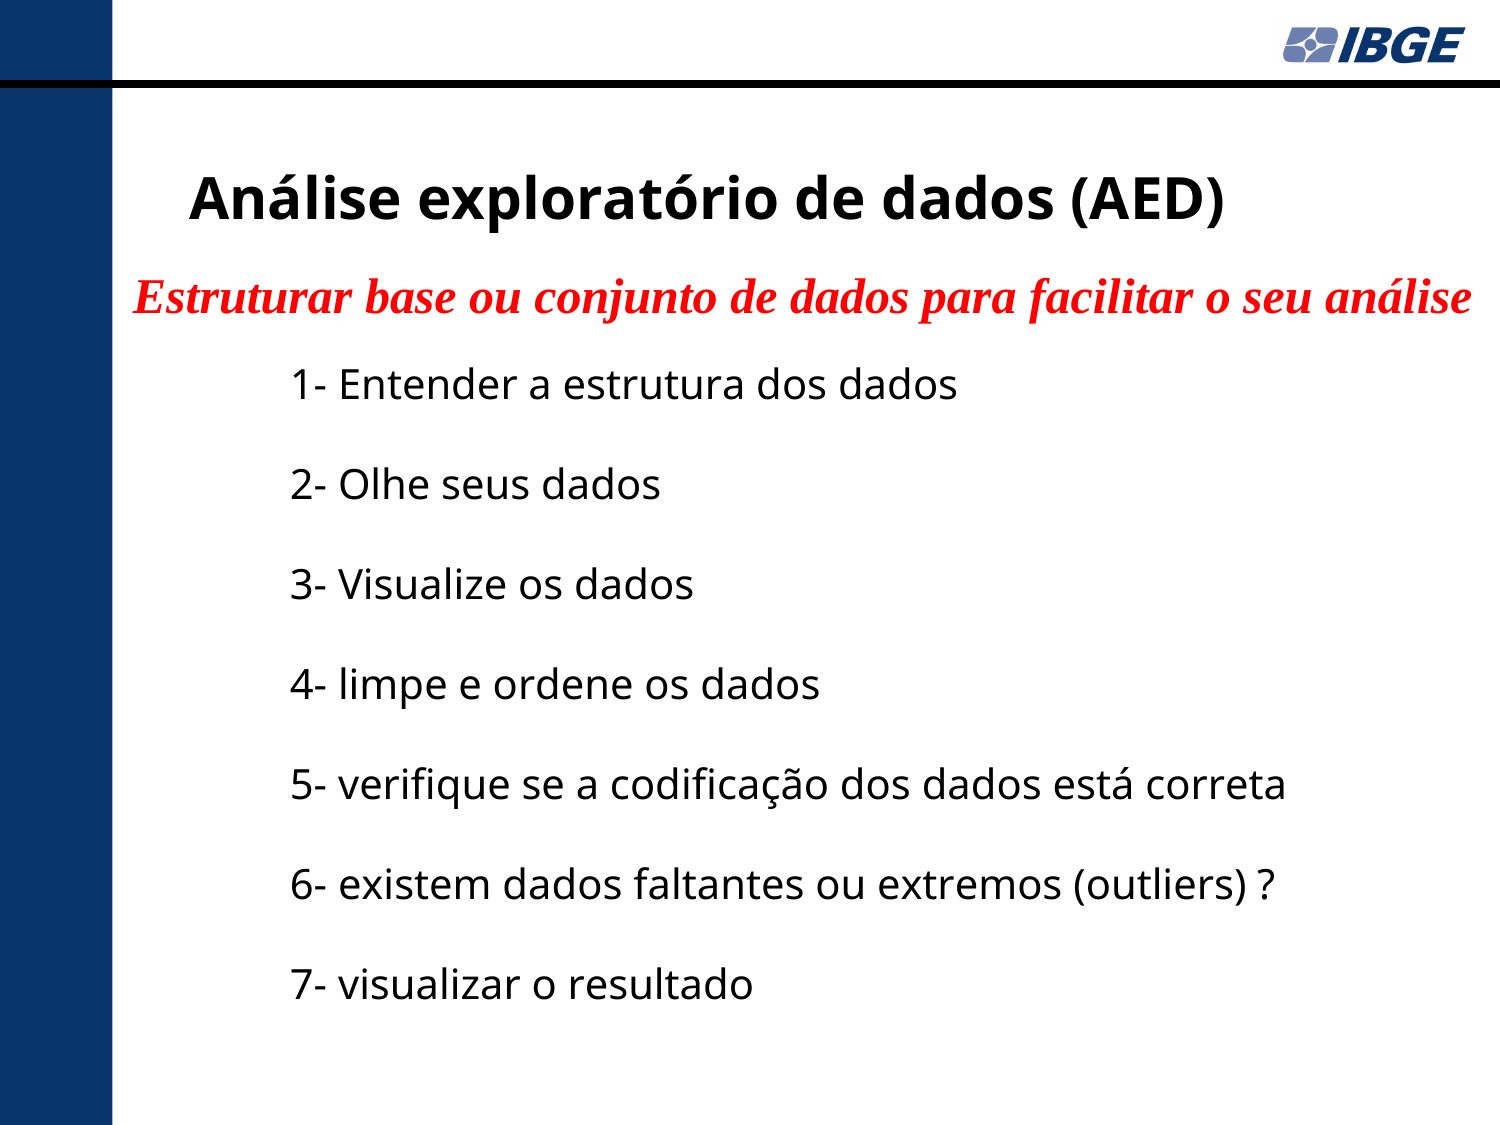

Análise exploratório de dados (AED)
Estruturar base ou conjunto de dados para facilitar o seu análise
1- Entender a estrutura dos dados
2- Olhe seus dados
3- Visualize os dados
4- limpe e ordene os dados
5- verifique se a codificação dos dados está correta
6- existem dados faltantes ou extremos (outliers) ?
7- visualizar o resultado